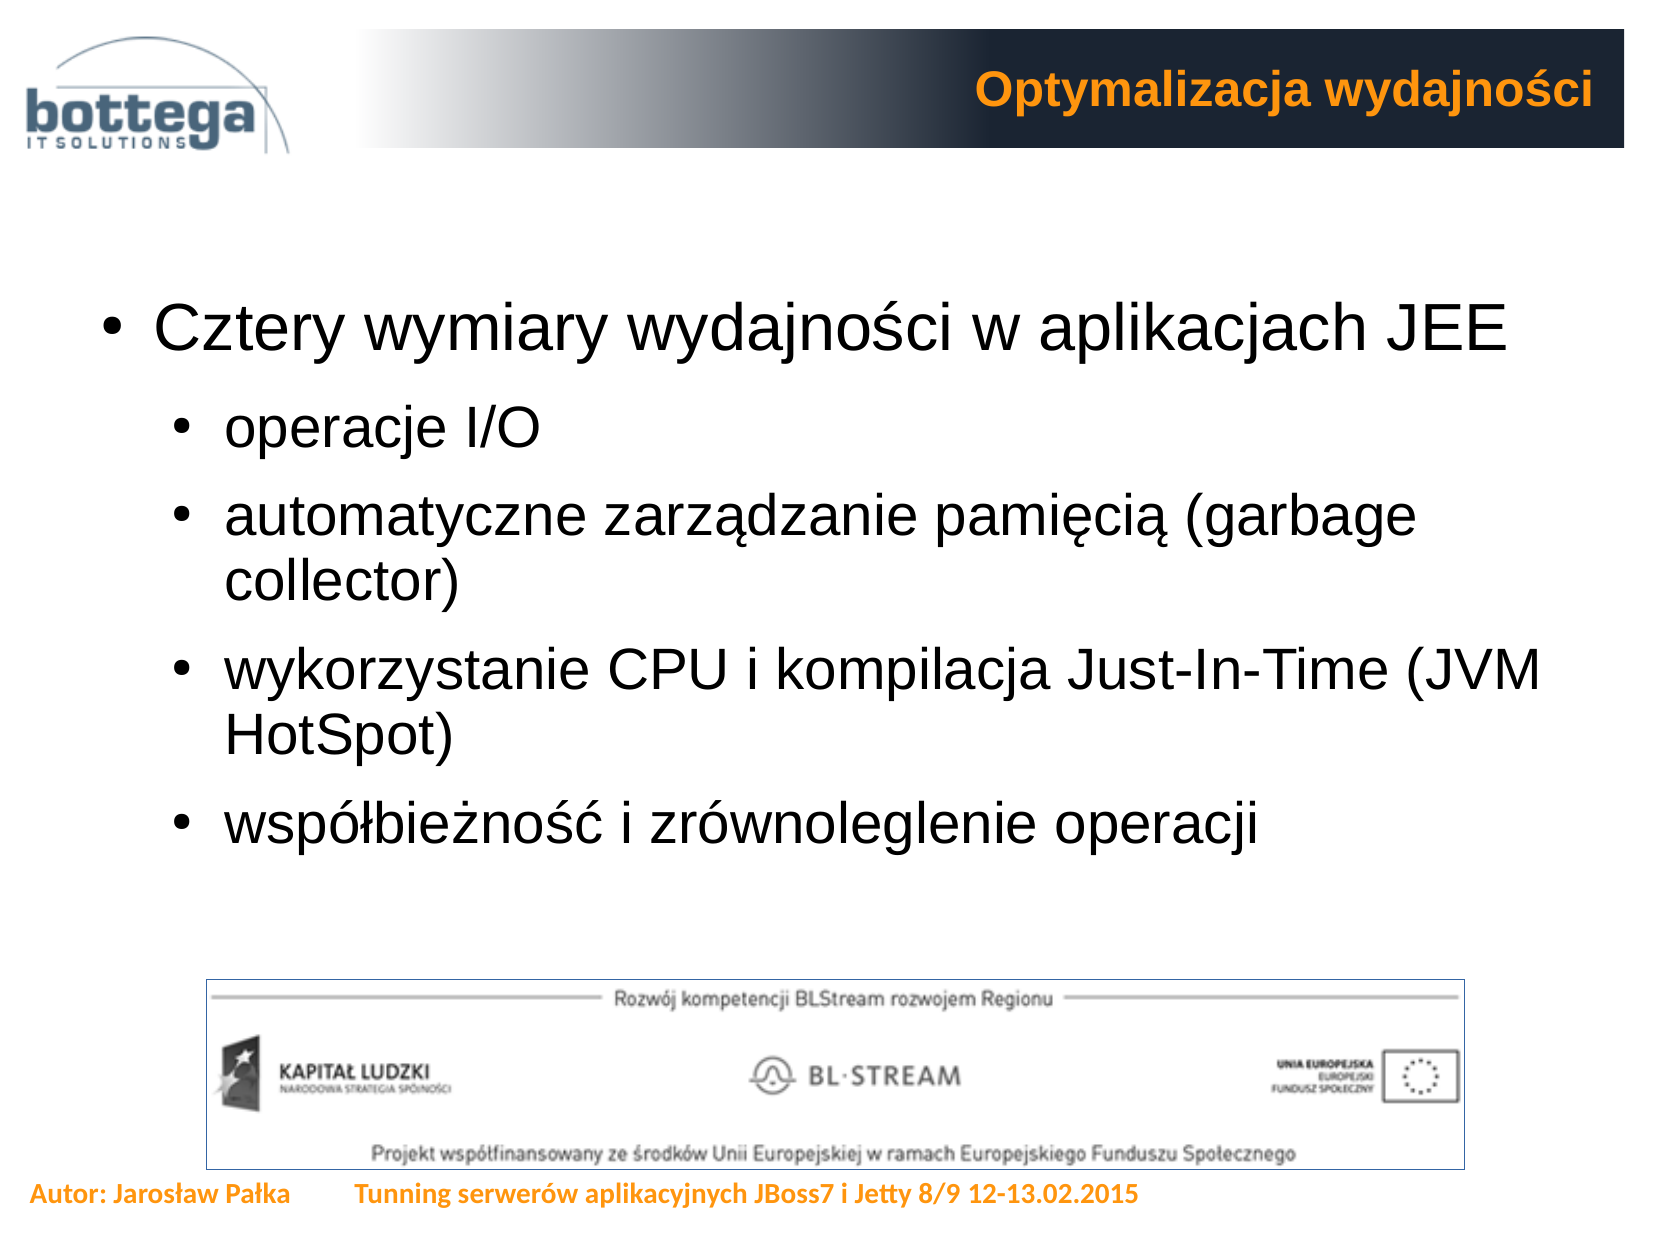

# Optymalizacja wydajności
Cztery wymiary wydajności w aplikacjach JEE
operacje I/O
automatyczne zarządzanie pamięcią (garbage collector)
wykorzystanie CPU i kompilacja Just-In-Time (JVM HotSpot)
współbieżność i zrównoleglenie operacji